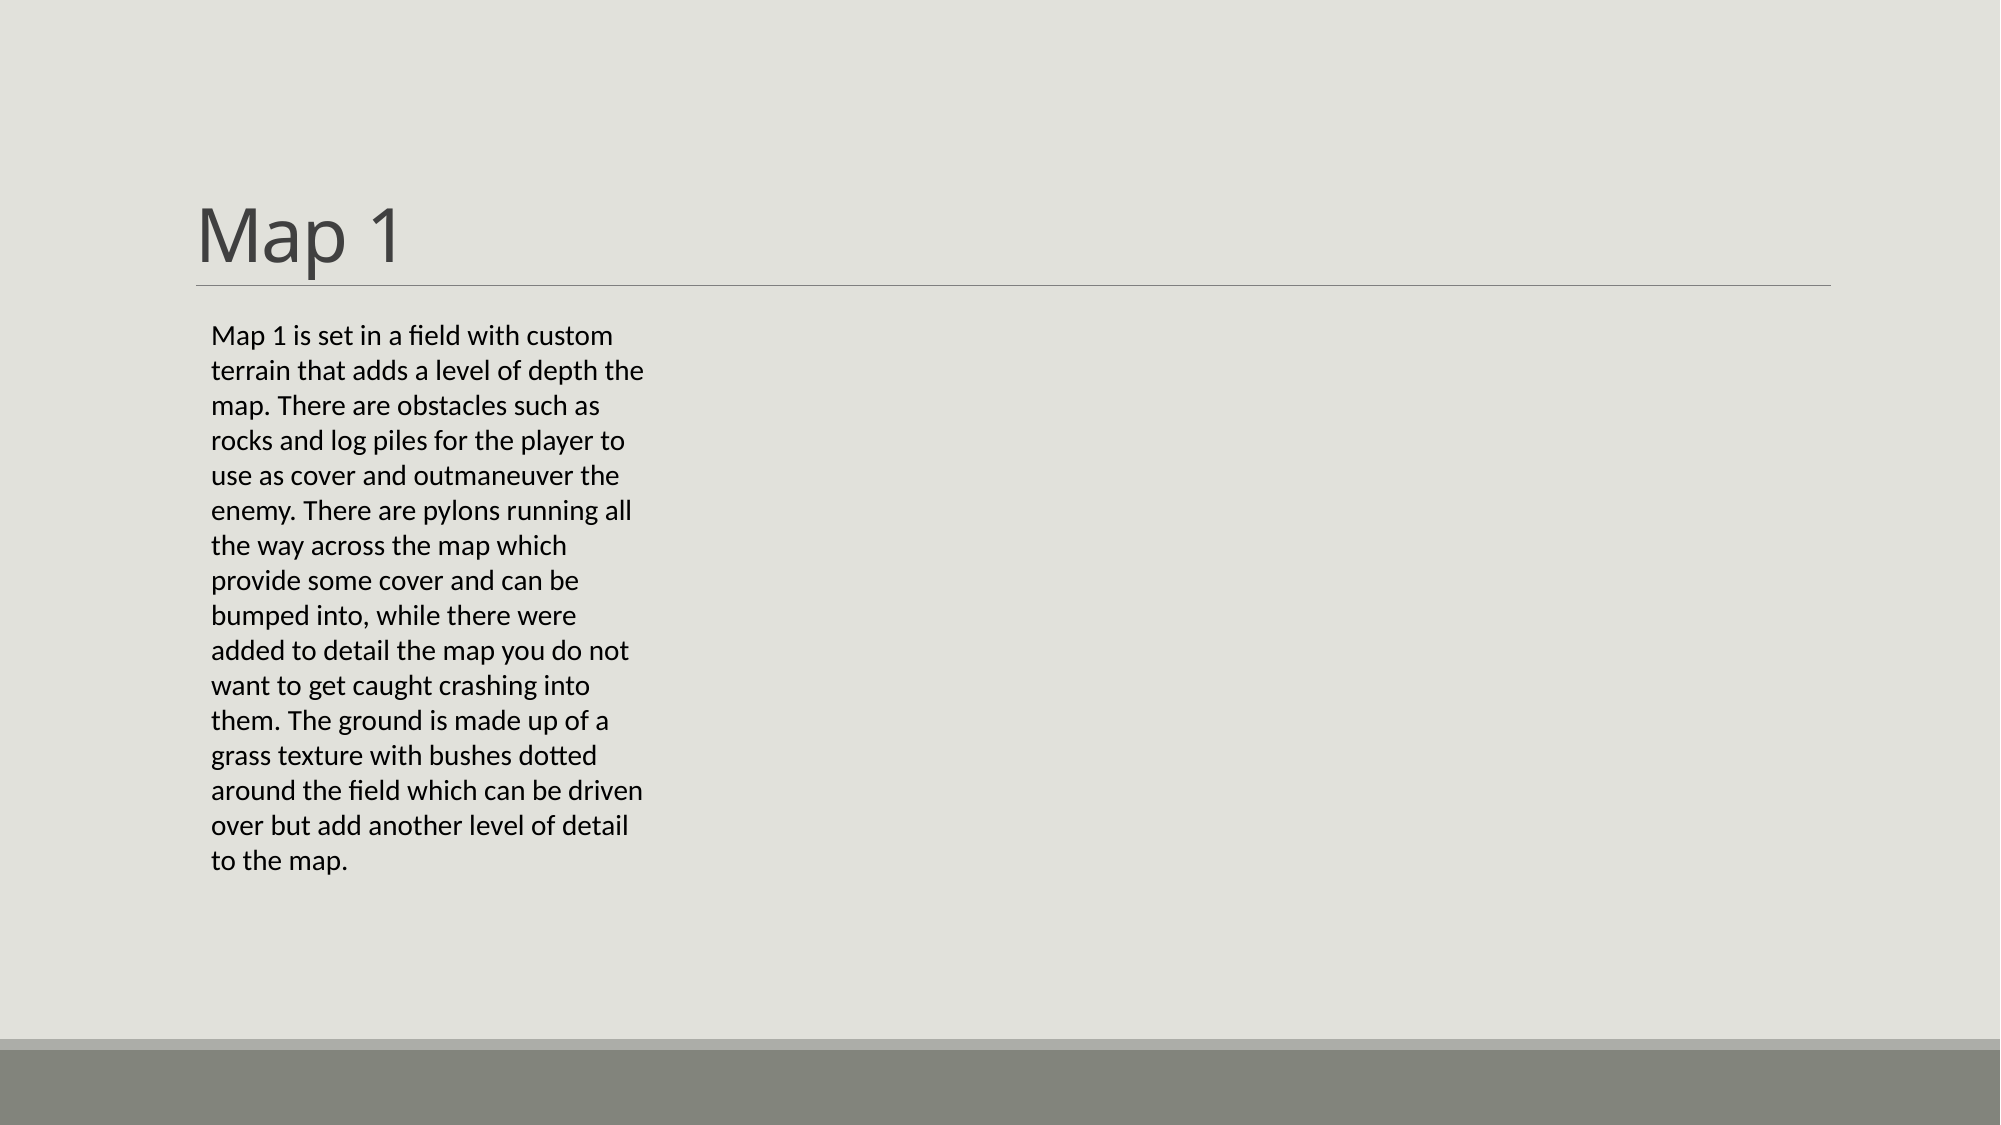

# Map 1
Map 1 is set in a field with custom terrain that adds a level of depth the map. There are obstacles such as rocks and log piles for the player to use as cover and outmaneuver the enemy. There are pylons running all the way across the map which provide some cover and can be bumped into, while there were added to detail the map you do not want to get caught crashing into them. The ground is made up of a grass texture with bushes dotted around the field which can be driven over but add another level of detail to the map.